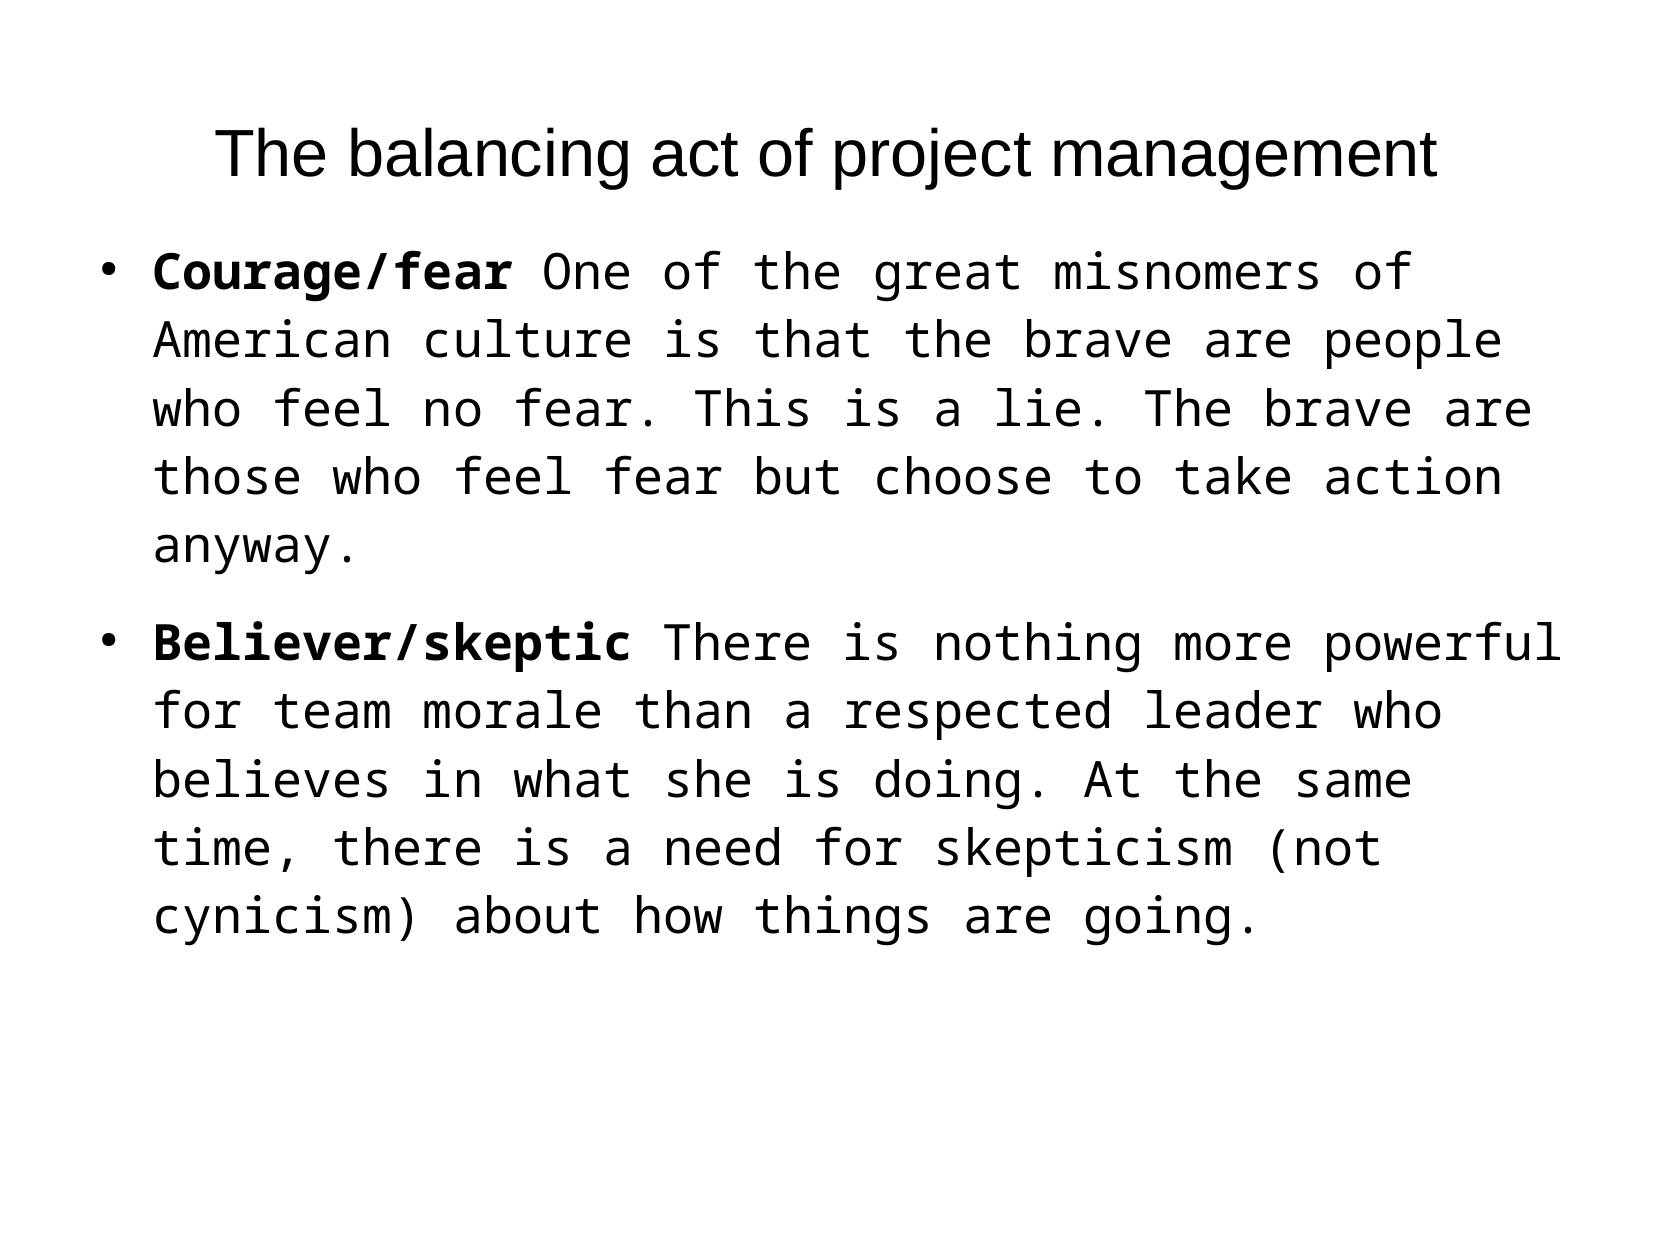

# The balancing act of project management
Courage/fear One of the great misnomers of American culture is that the brave are people who feel no fear. This is a lie. The brave are those who feel fear but choose to take action anyway.
Believer/skeptic There is nothing more powerful for team morale than a respected leader who believes in what she is doing. At the same time, there is a need for skepticism (not cynicism) about how things are going.